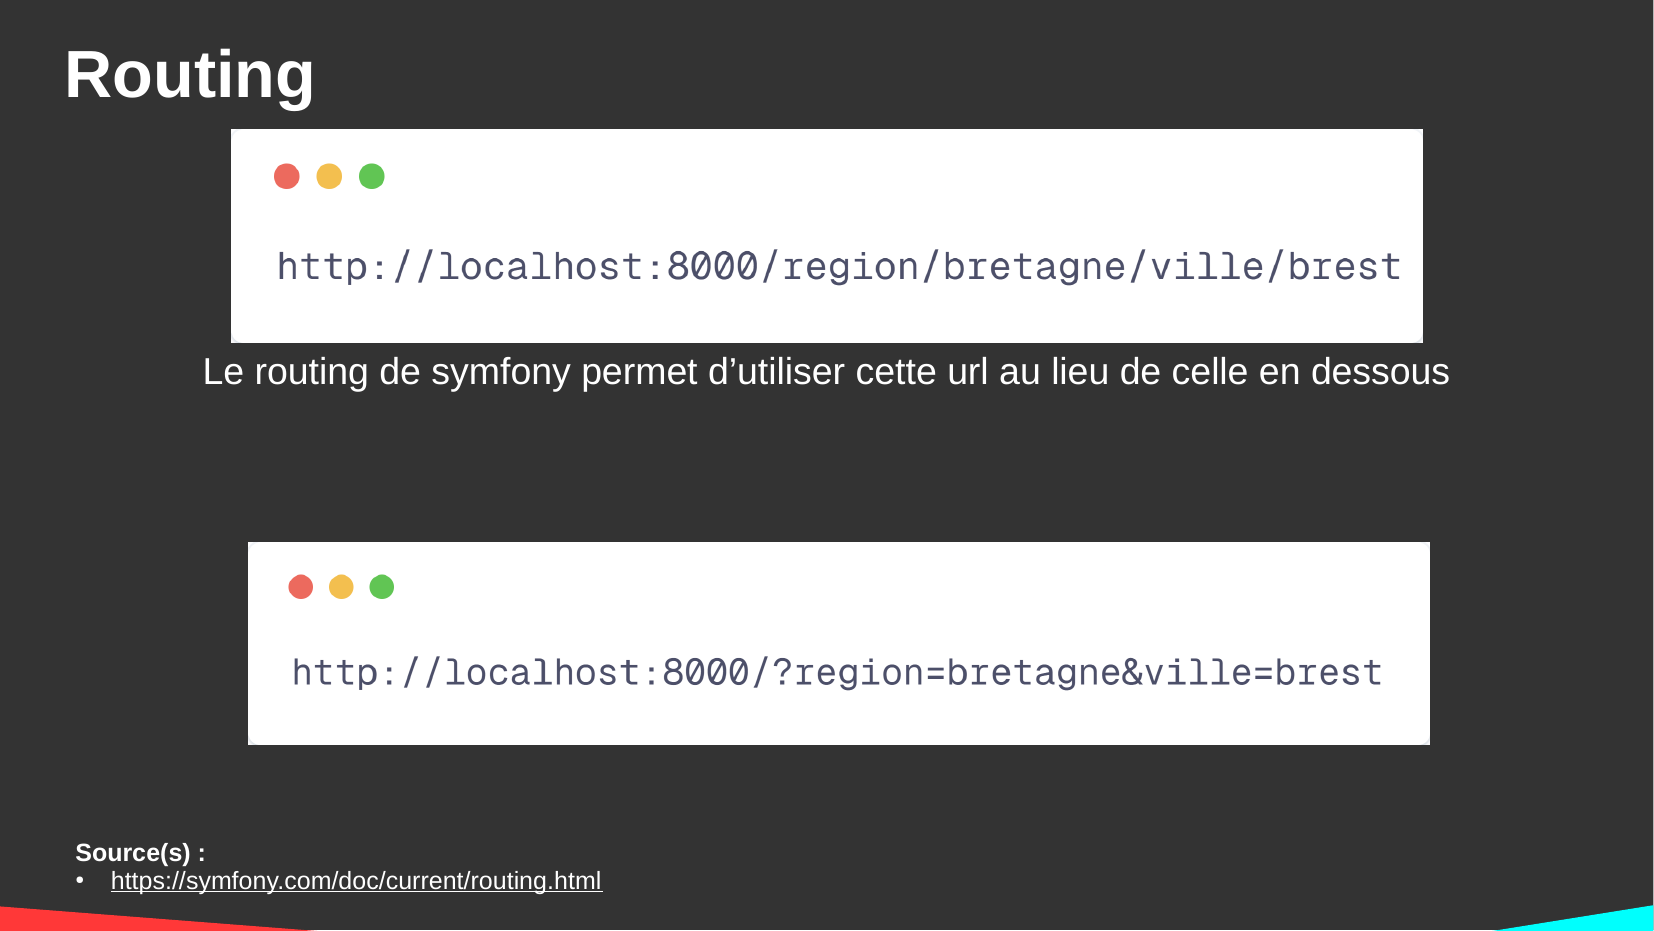

# Routing
Le routing de symfony permet d’utiliser cette url au lieu de celle en dessous
Source(s) :
https://symfony.com/doc/current/routing.html